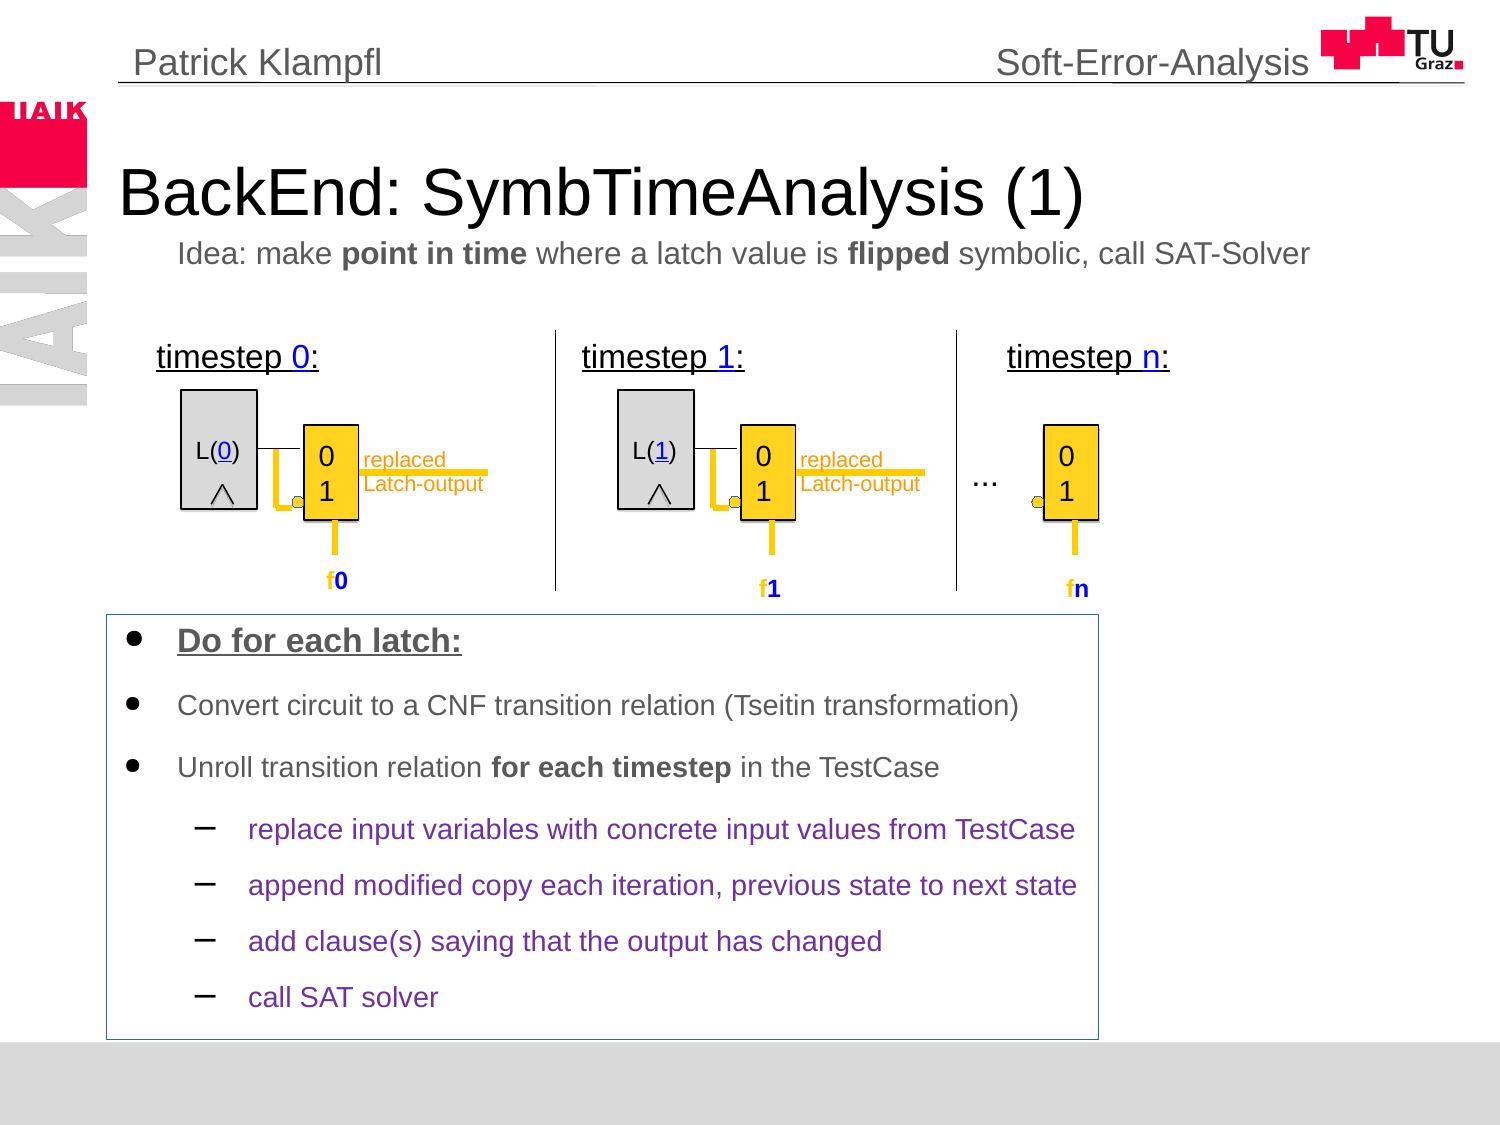

# BackEnd: SymbTimeAnalysis (1)
Idea: make point in time where a latch value is flipped symbolic, call SAT-Solver
Do for each latch:
Convert circuit to a CNF transition relation (Tseitin transformation)
Unroll transition relation for each timestep in the TestCase
replace input variables with concrete input values from TestCase
append modified copy each iteration, previous state to next state
add clause(s) saying that the output has changed
call SAT solver
timestep n:
timestep 0:
timestep 1:
L(0)
L(1)
0
1
0
1
0
1
replaced
Latch-output
replaced
Latch-output
...
f0
f1
fn